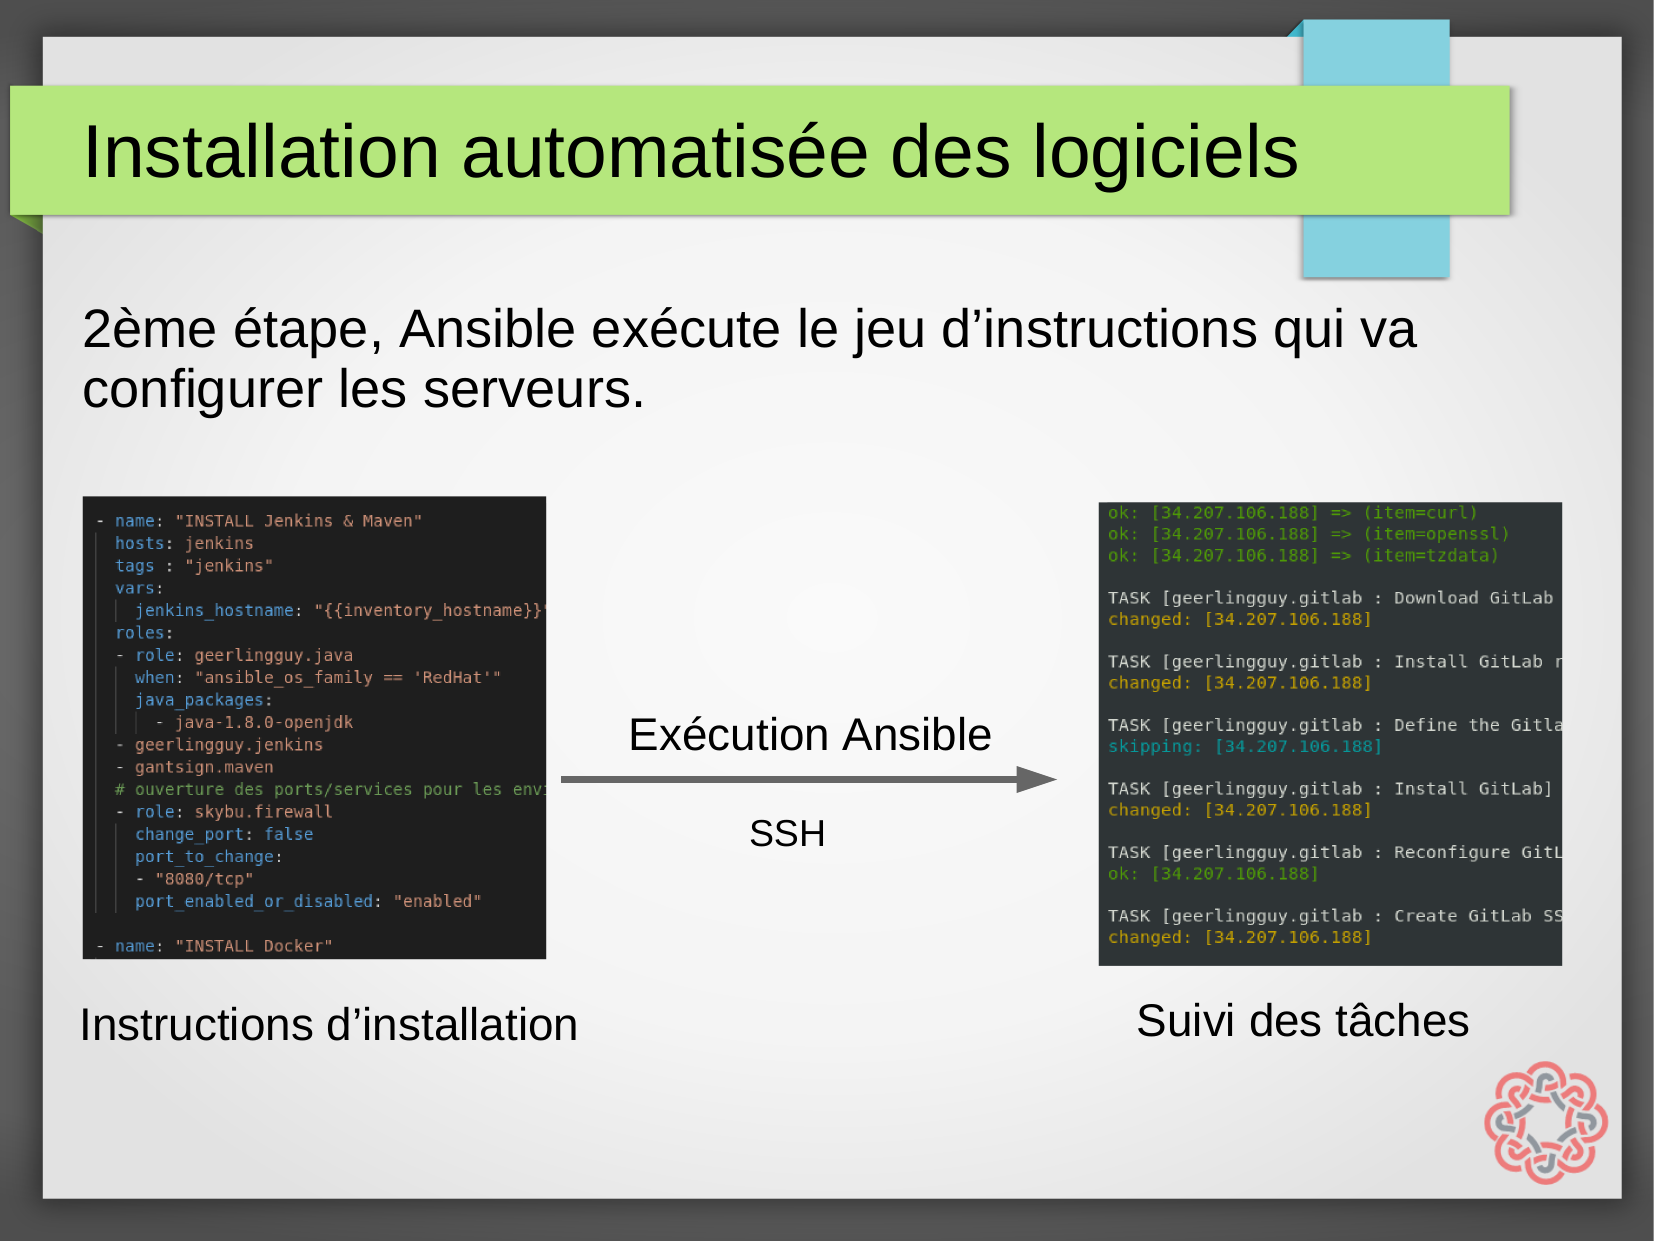

# Installation automatisée des logiciels
2ème étape, Ansible exécute le jeu d’instructions qui va configurer les serveurs.
Exécution Ansible
SSH
Suivi des tâches
Instructions d’installation